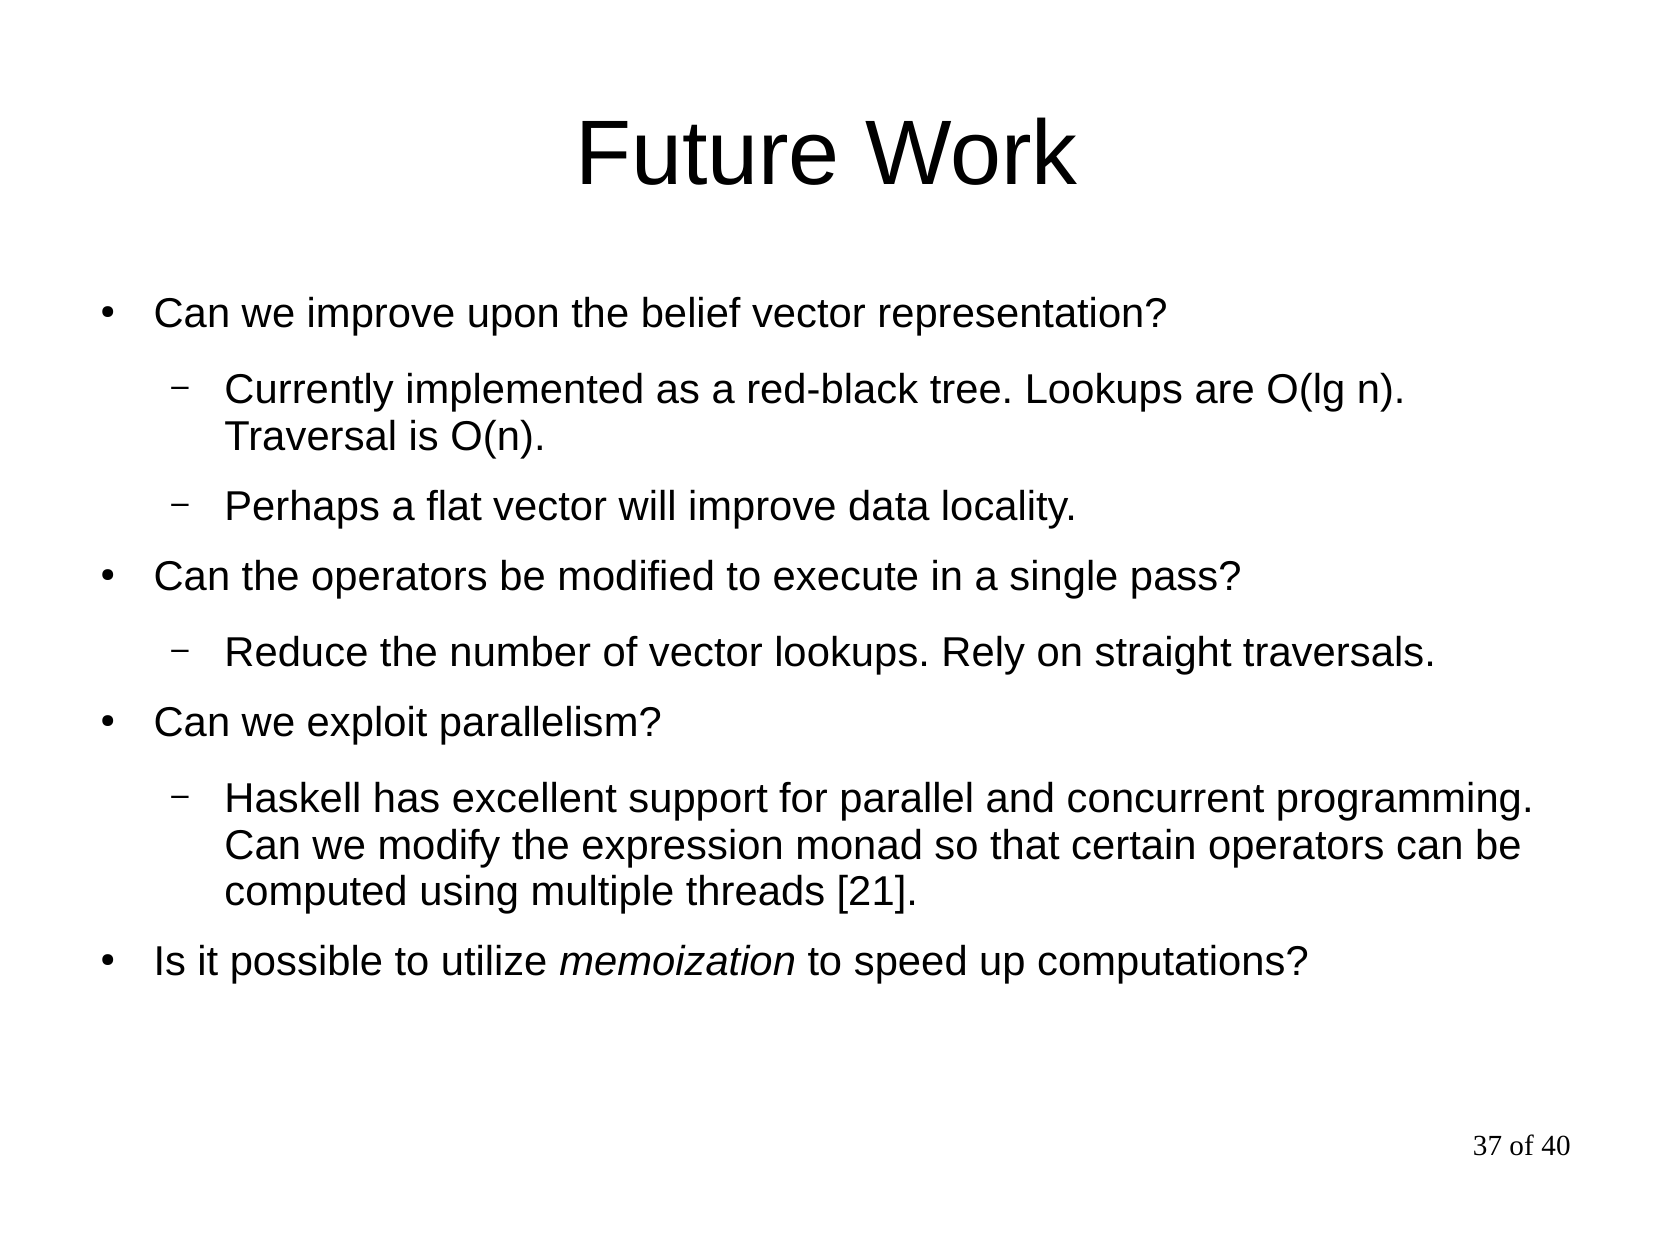

# Future Work
Can we improve upon the belief vector representation?
Currently implemented as a red-black tree. Lookups are O(lg n). Traversal is O(n).
Perhaps a flat vector will improve data locality.
Can the operators be modified to execute in a single pass?
Reduce the number of vector lookups. Rely on straight traversals.
Can we exploit parallelism?
Haskell has excellent support for parallel and concurrent programming. Can we modify the expression monad so that certain operators can be computed using multiple threads [21].
Is it possible to utilize memoization to speed up computations?
37